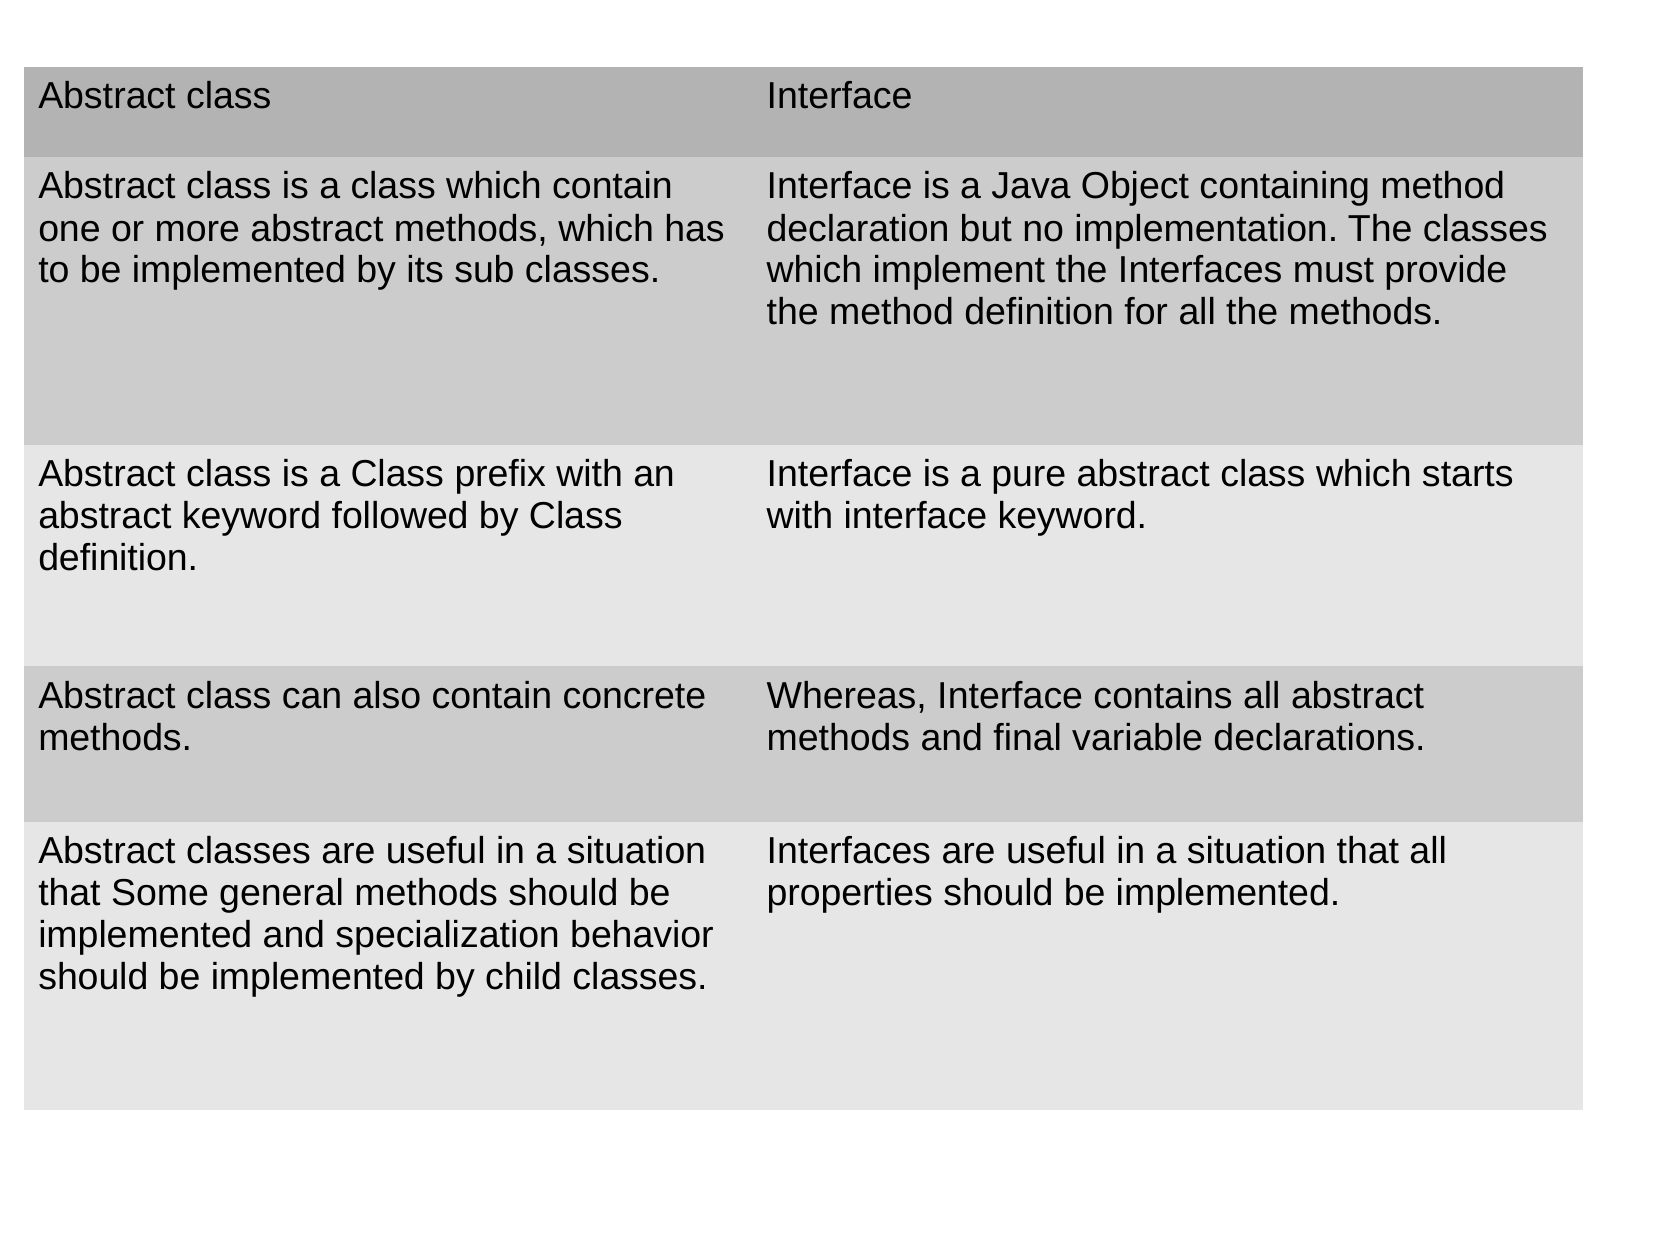

#
| Abstract class | Interface |
| --- | --- |
| Abstract class is a class which contain one or more abstract methods, which has to be implemented by its sub classes. | Interface is a Java Object containing method declaration but no implementation. The classes which implement the Interfaces must provide the method definition for all the methods. |
| Abstract class is a Class prefix with an abstract keyword followed by Class definition. | Interface is a pure abstract class which starts with interface keyword. |
| Abstract class can also contain concrete methods. | Whereas, Interface contains all abstract methods and final variable declarations. |
| Abstract classes are useful in a situation that Some general methods should be implemented and specialization behavior should be implemented by child classes. | Interfaces are useful in a situation that all properties should be implemented. |
### Chart
| Category | Column 1 | Column 2 | Column 3 |
|---|---|---|---|
| Row 1 | 9.1 | 3.2 | 4.54 |
| Row 2 | 2.4 | 8.8 | 9.65 |
| Row 3 | 3.1 | 1.5 | 3.7 |
| Row 4 | 4.3 | 9.02 | 6.2 |